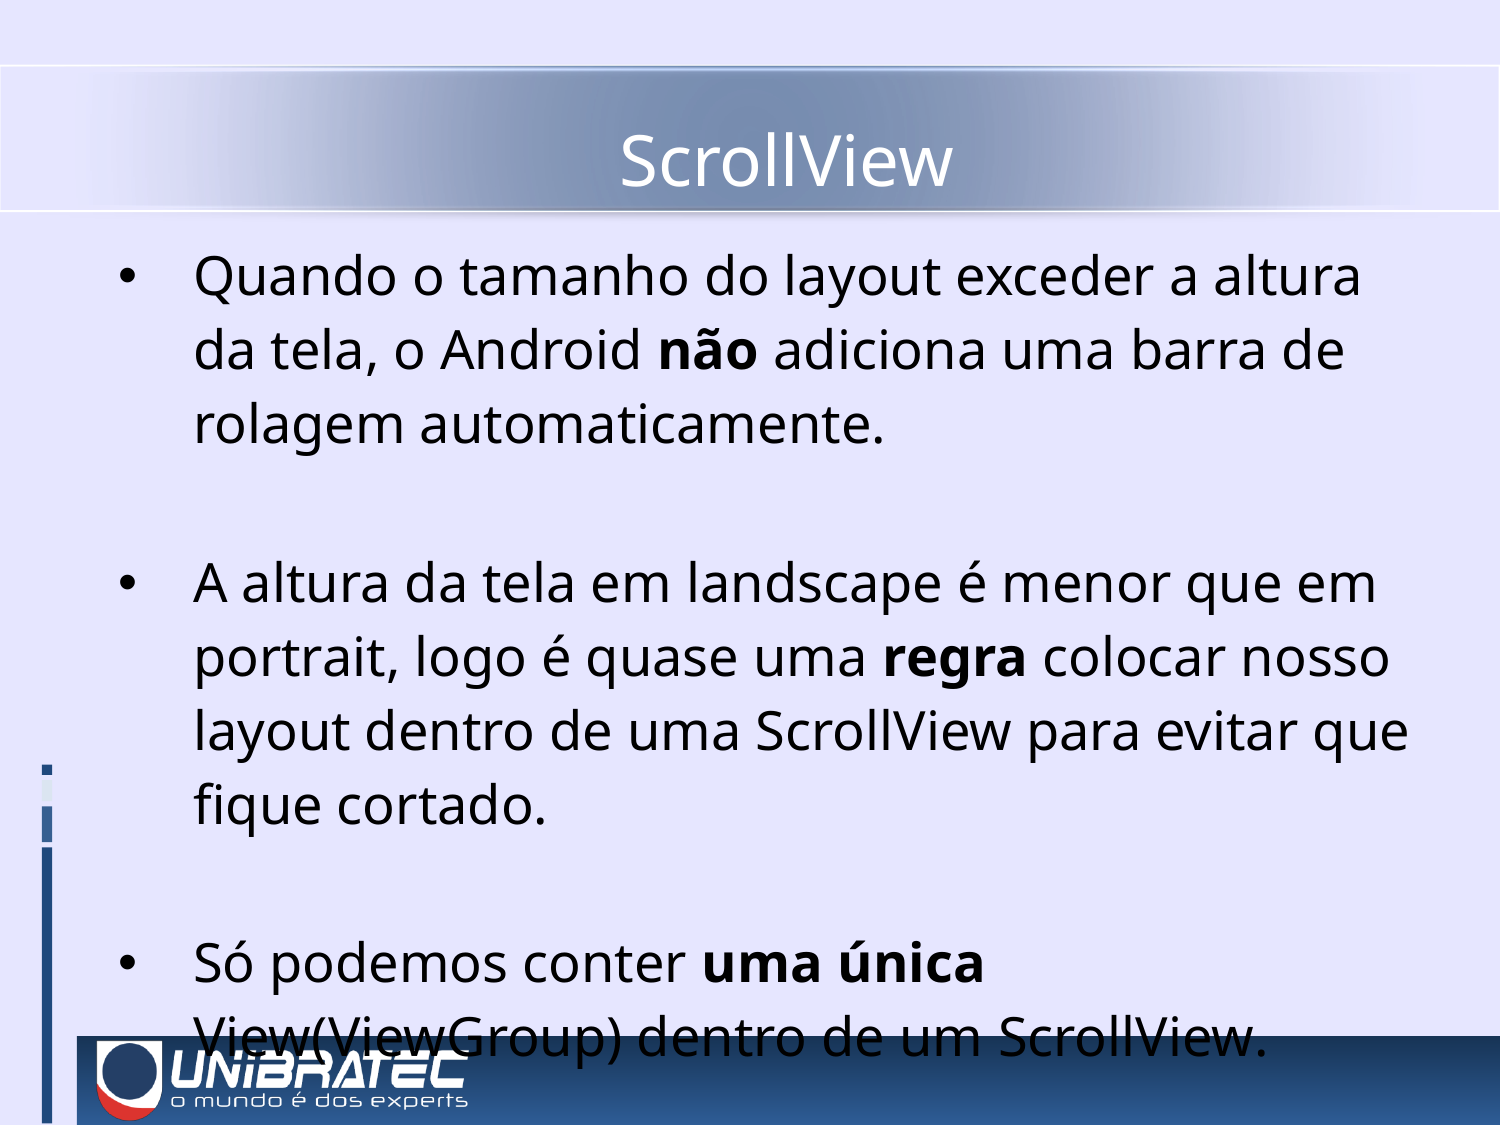

# ScrollView
Quando o tamanho do layout exceder a altura da tela, o Android não adiciona uma barra de rolagem automaticamente.
A altura da tela em landscape é menor que em portrait, logo é quase uma regra colocar nosso layout dentro de uma ScrollView para evitar que fique cortado.
Só podemos conter uma única View(ViewGroup) dentro de um ScrollView.
Caso precise fazer um Scroll na horizontal, utilize uma HorizontalScrollView